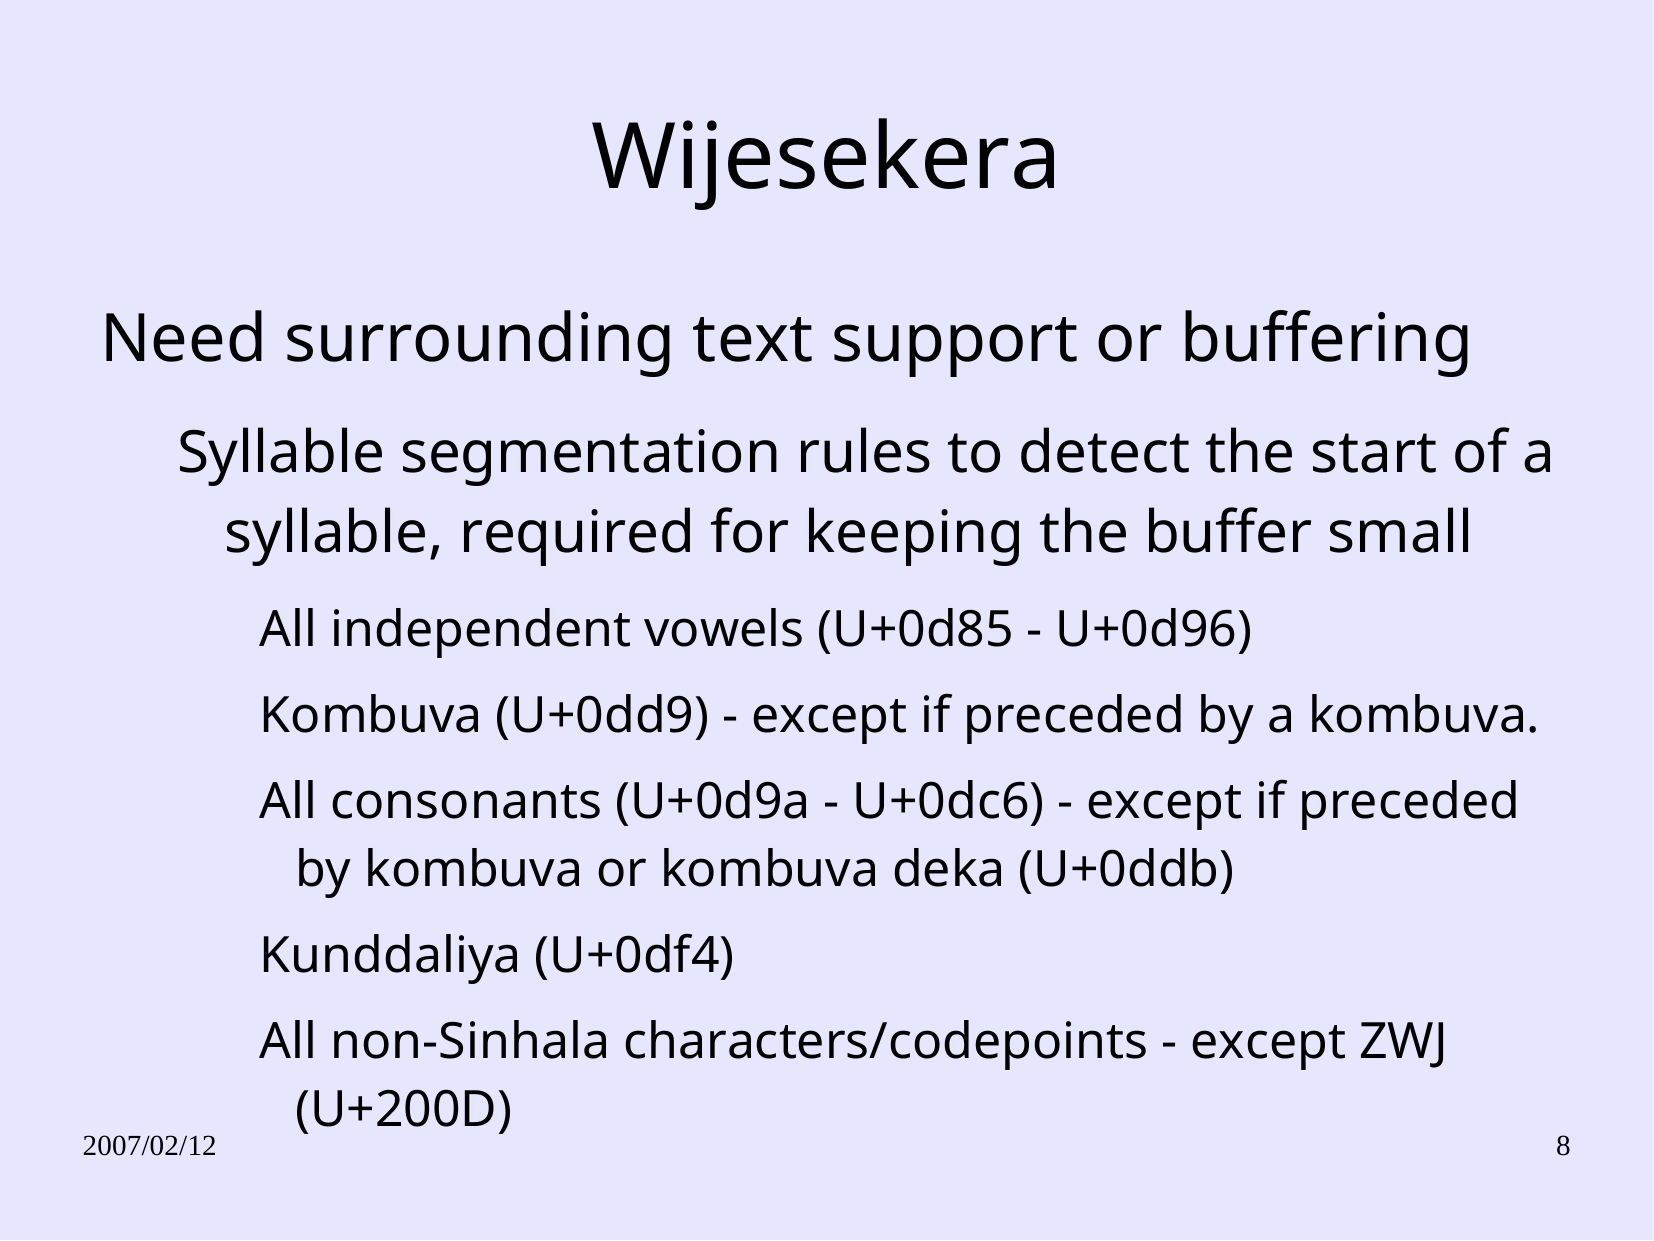

# Wijesekera
Need surrounding text support or buffering
Syllable segmentation rules to detect the start of a syllable, required for keeping the buffer small
All independent vowels (U+0d85 - U+0d96)
Kombuva (U+0dd9) - except if preceded by a kombuva.
All consonants (U+0d9a - U+0dc6) - except if preceded by kombuva or kombuva deka (U+0ddb)
Kunddaliya (U+0df4)
All non-Sinhala characters/codepoints - except ZWJ (U+200D)
2007/02/12
8